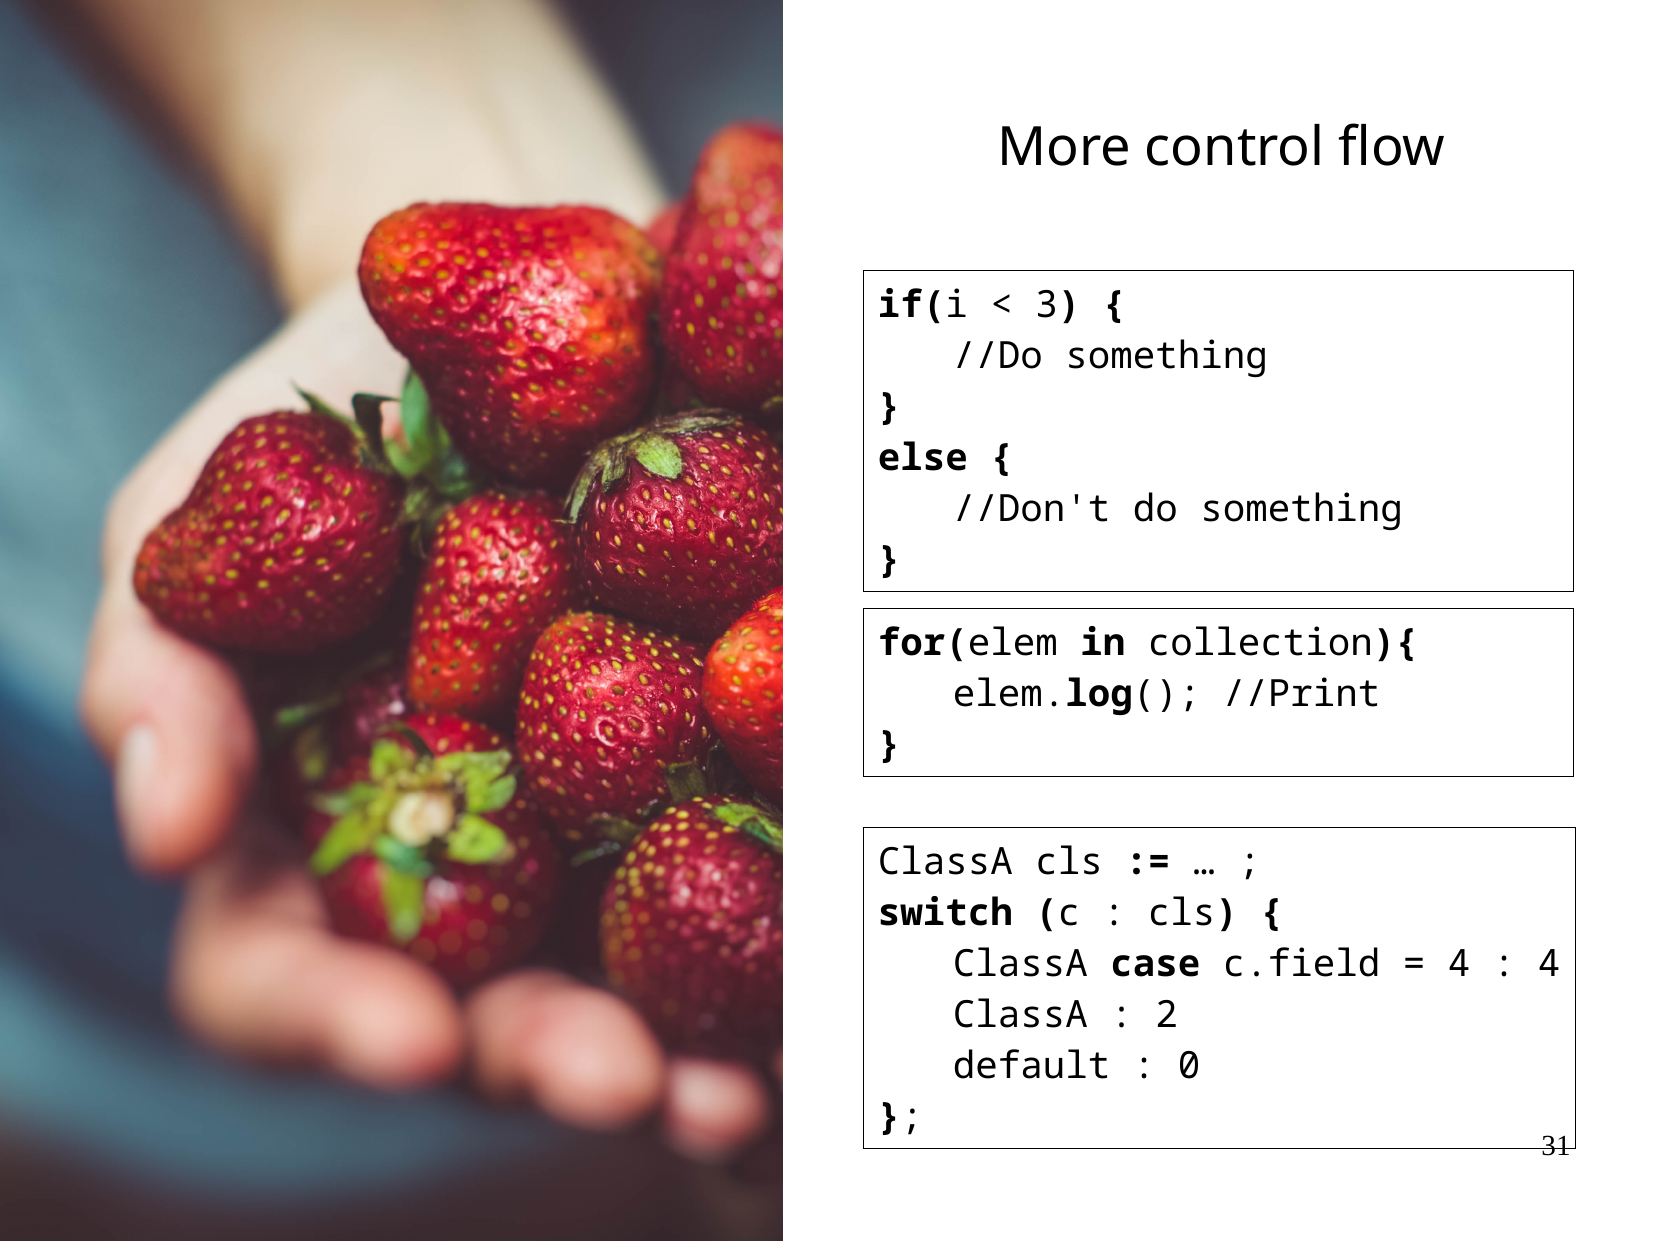

# More control flow
if(i < 3) {
	//Do something
}
else {
	//Don't do something
}
for(elem in collection){
	elem.log(); //Print
}
ClassA cls := … ;
switch (c : cls) {
	ClassA case c.field = 4 : 4
	ClassA : 2
	default : 0
};
31